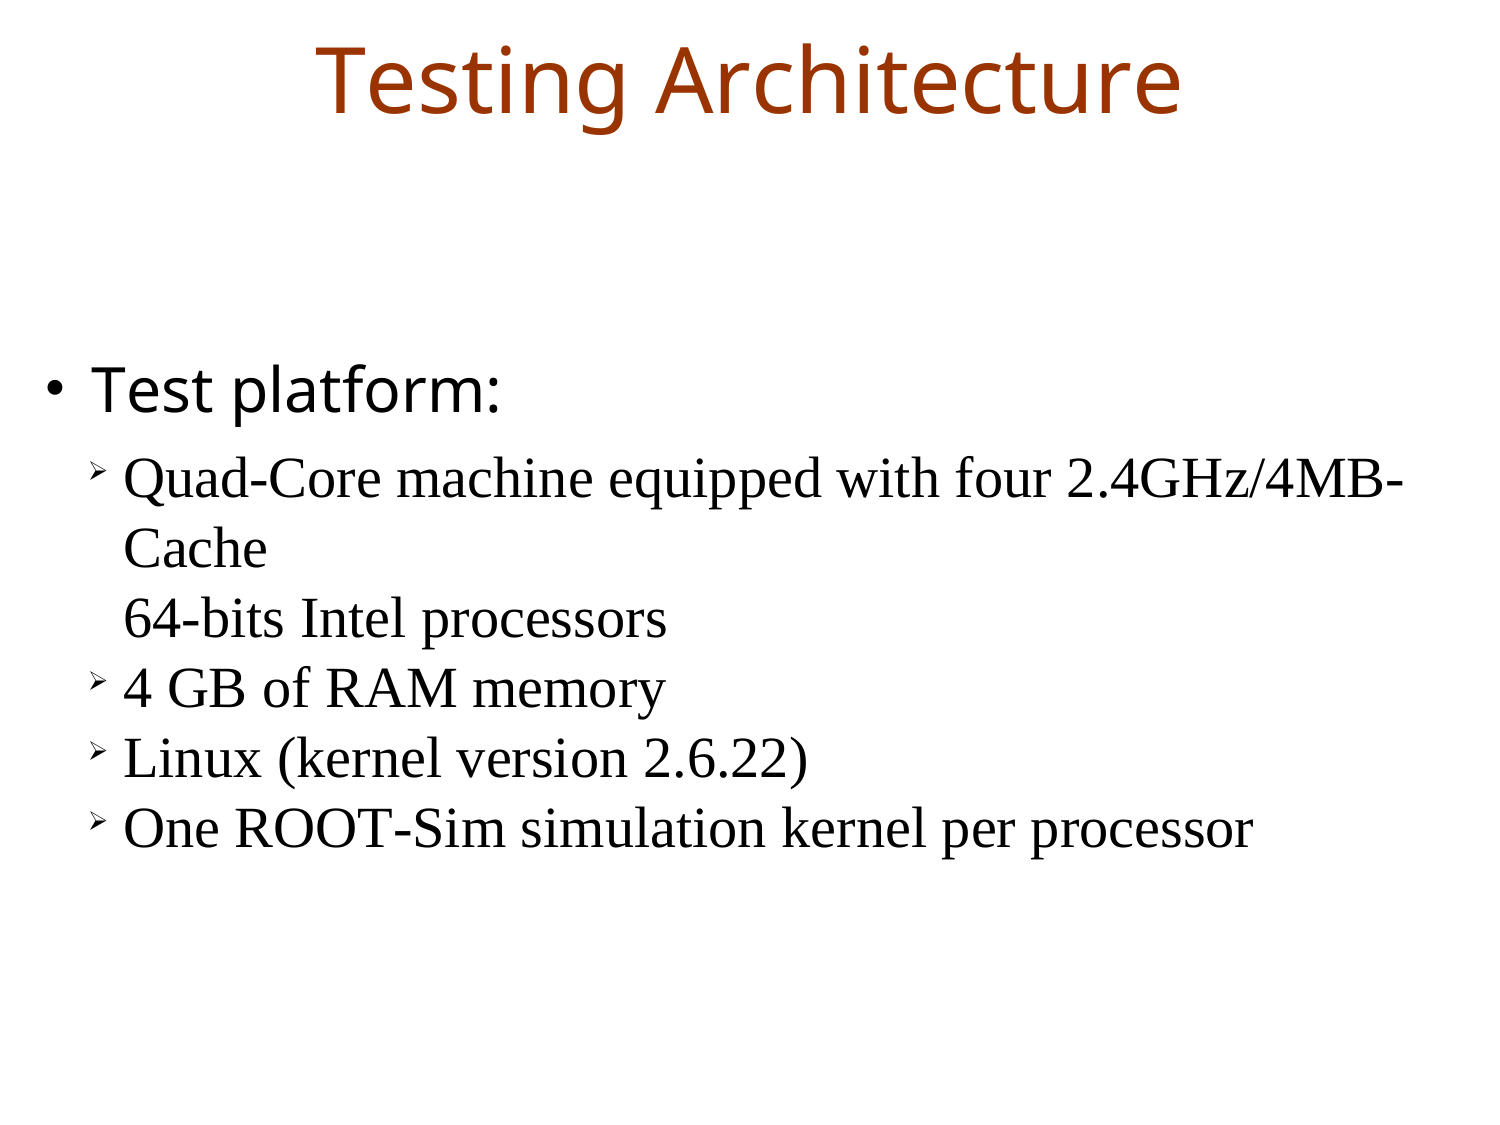

# Testing Architecture
Test platform:
Quad-Core machine equipped with four 2.4GHz/4MB-Cache
64-bits Intel processors
4 GB of RAM memory
Linux (kernel version 2.6.22)
One ROOT-Sim simulation kernel per processor